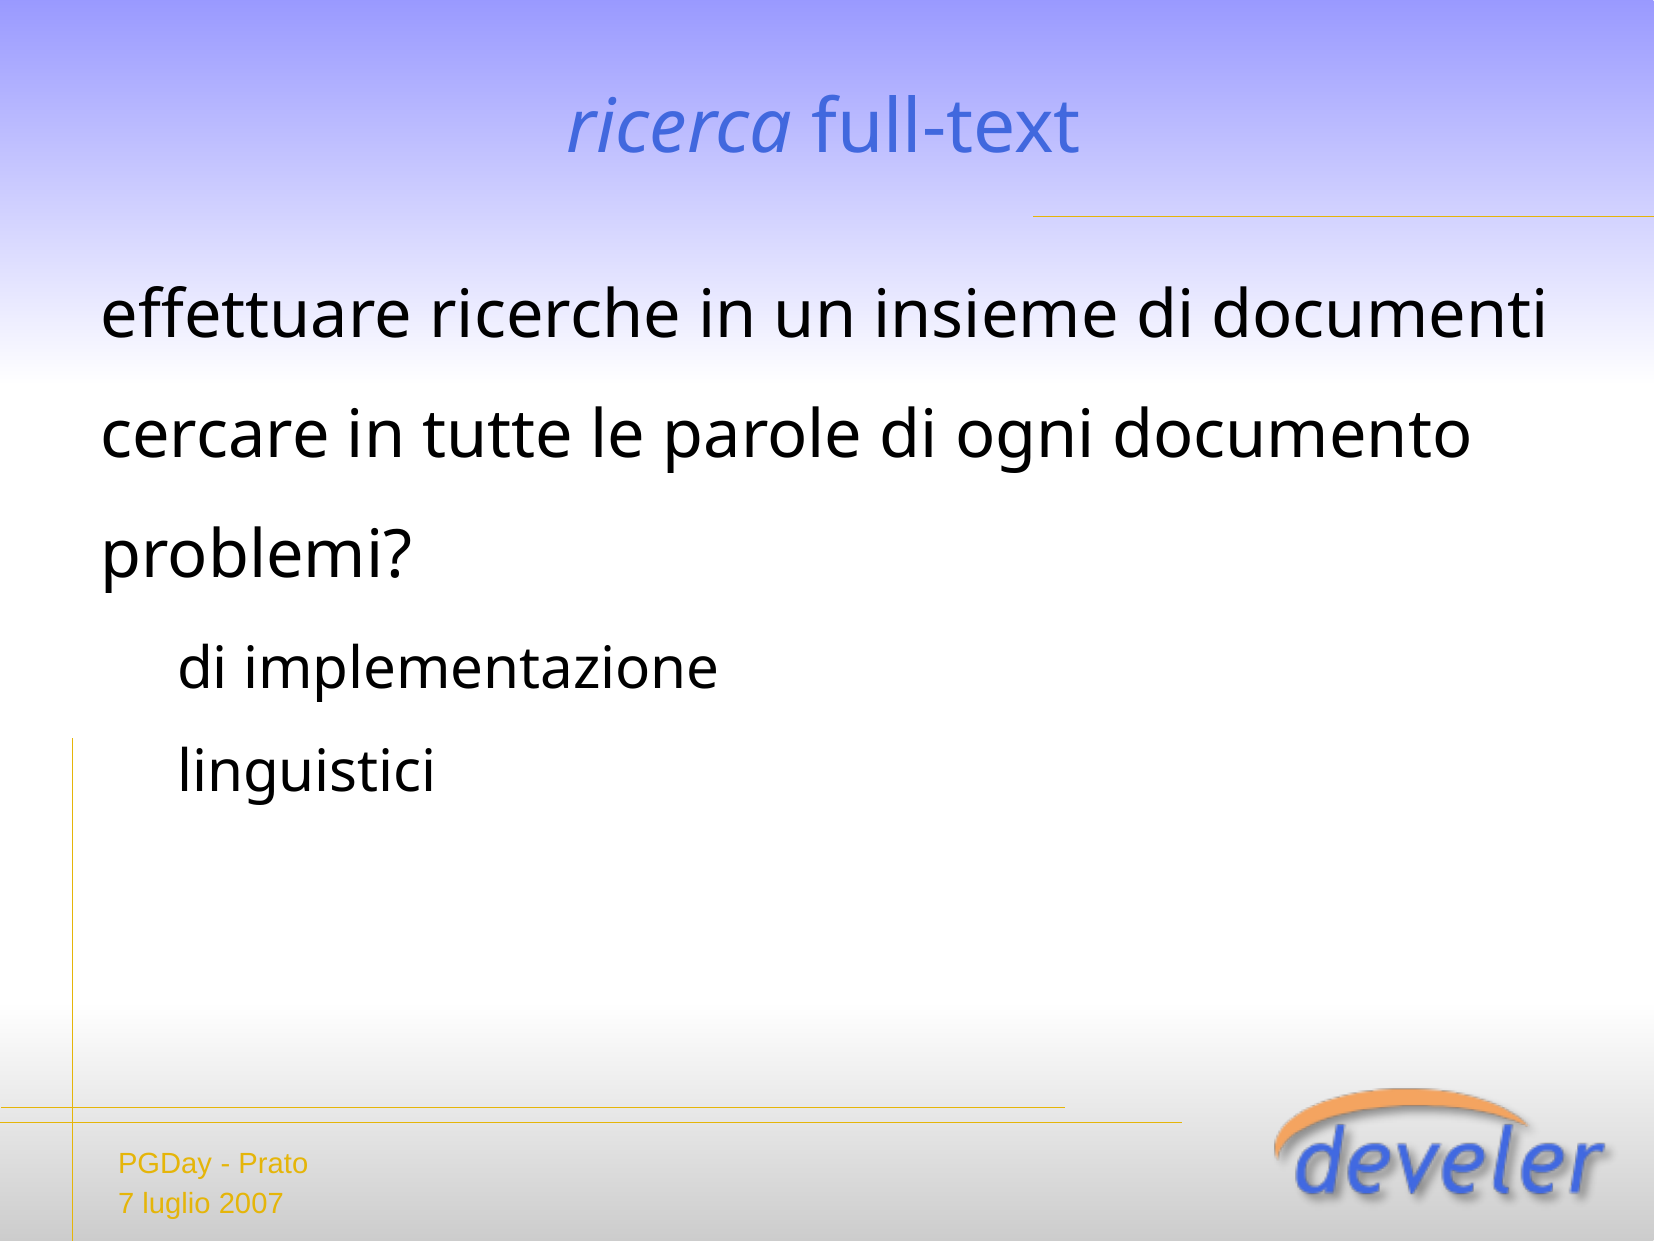

# ricerca full-text
effettuare ricerche in un insieme di documenti
cercare in tutte le parole di ogni documento
problemi?
di implementazione
linguistici
PGDay - Prato
7 luglio 2007